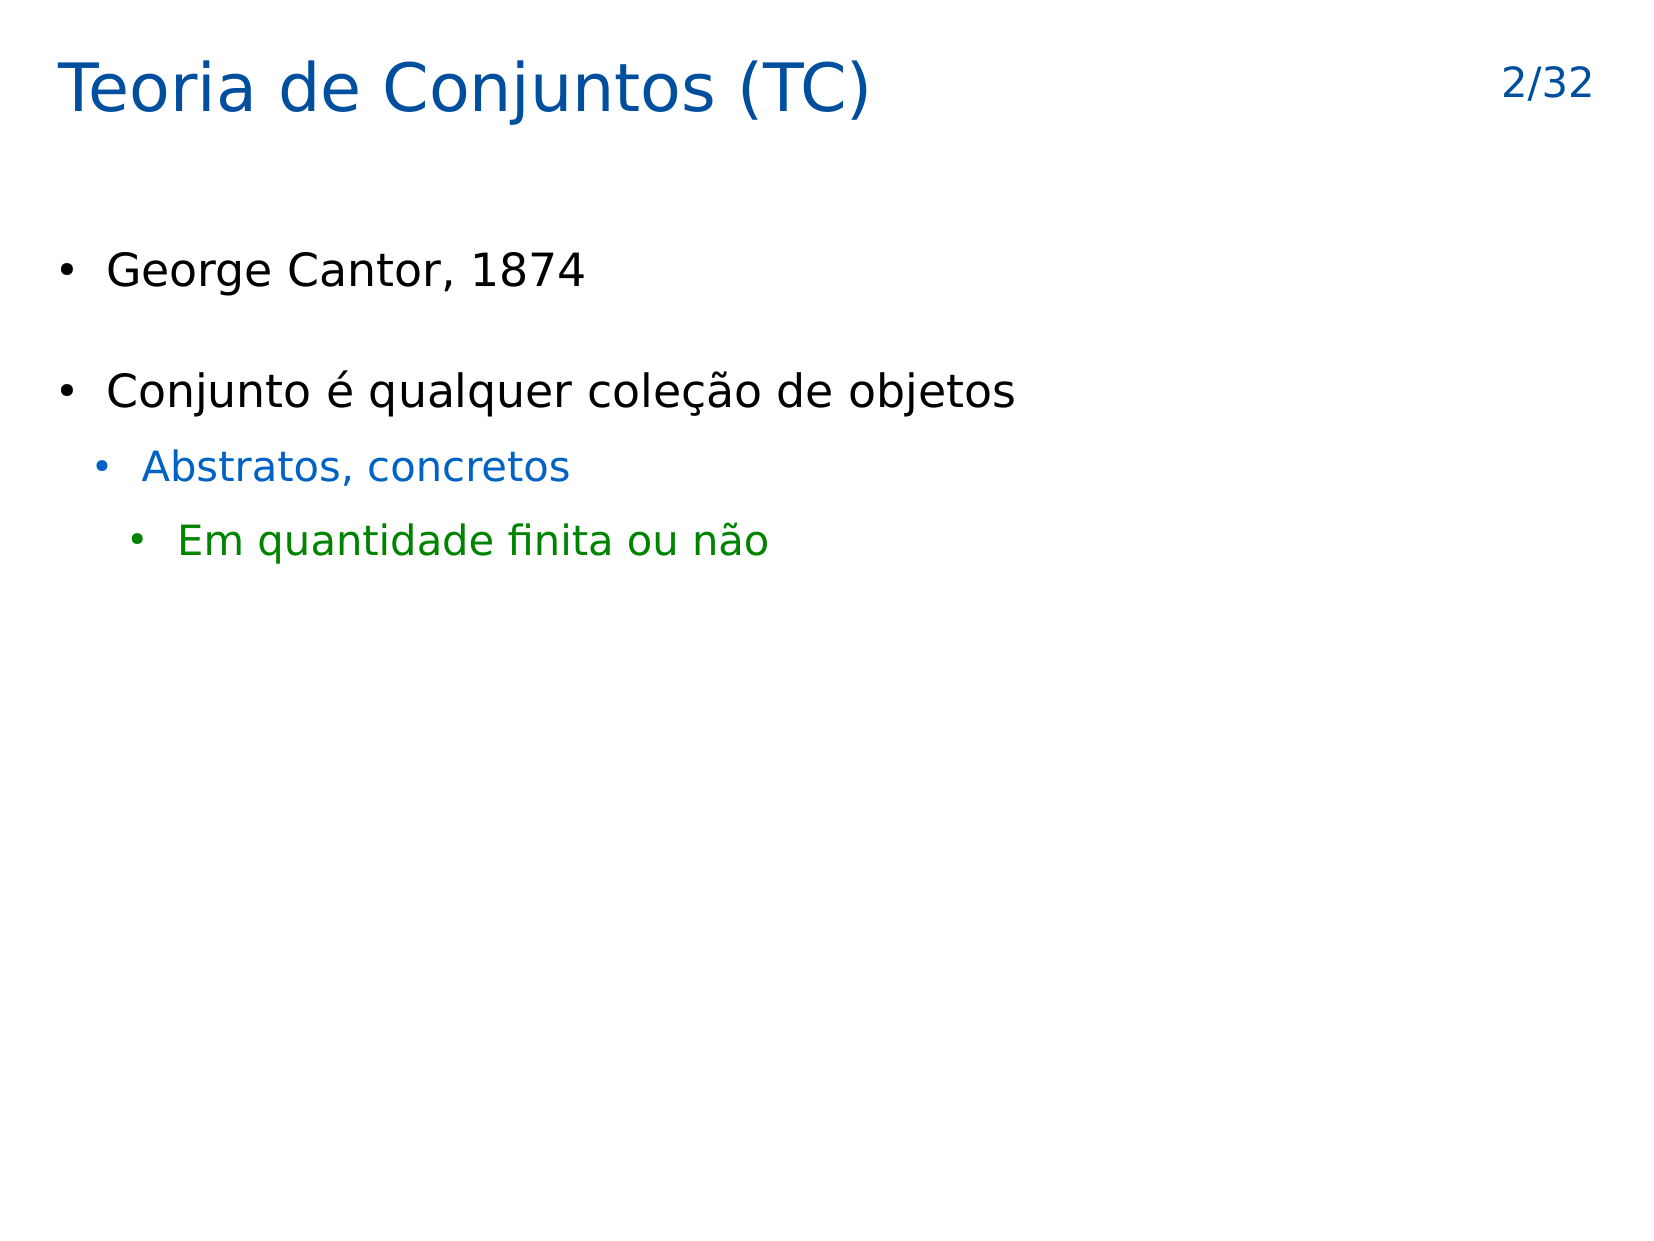

# Teoria de Conjuntos (TC)
2
George Cantor, 1874
Conjunto é qualquer coleção de objetos
Abstratos, concretos
Em quantidade finita ou não